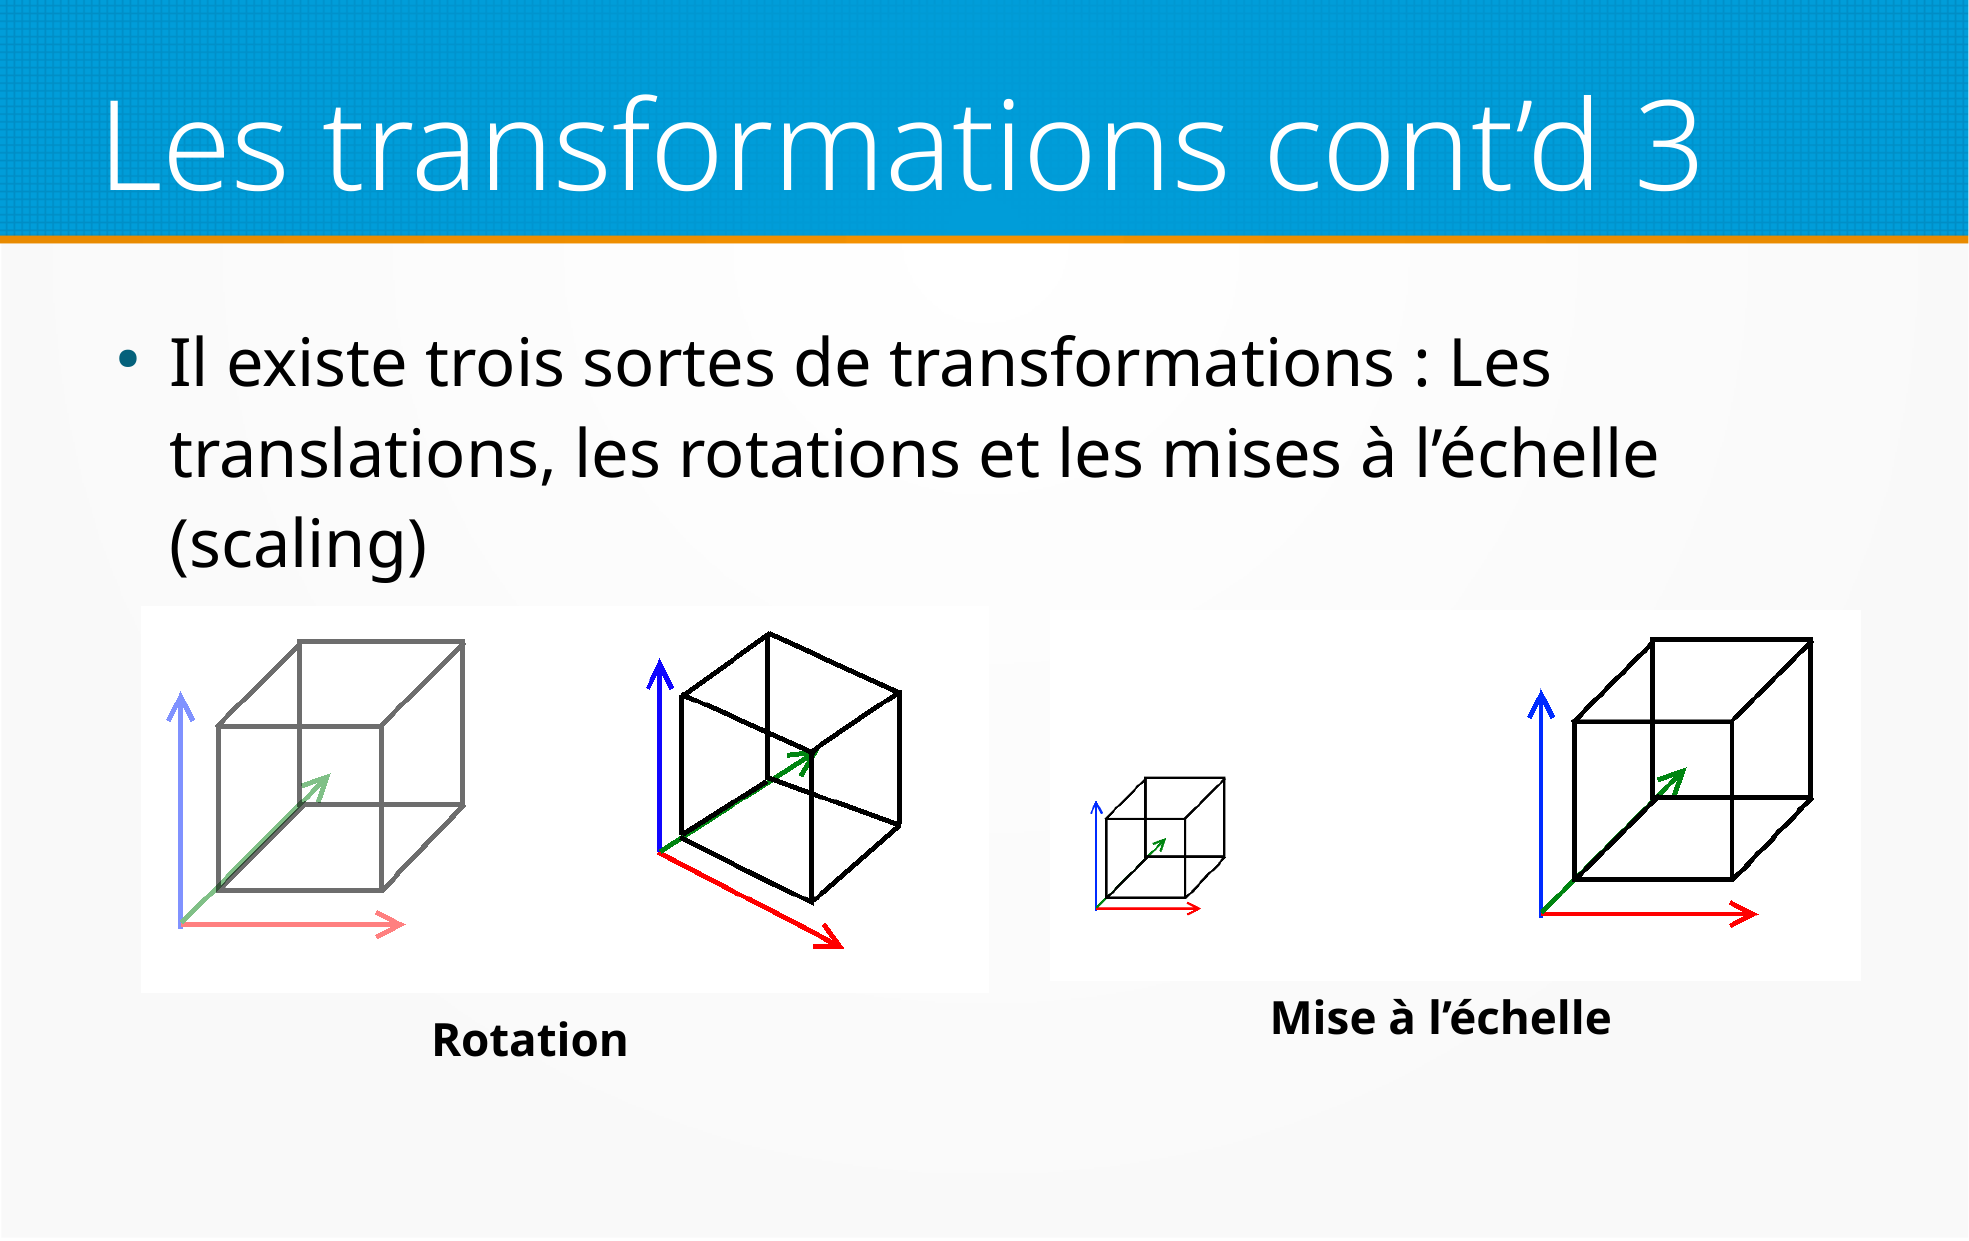

# Les transformations cont’d 3
Il existe trois sortes de transformations : Les translations, les rotations et les mises à l’échelle (scaling)
Mise à l’échelle
Rotation